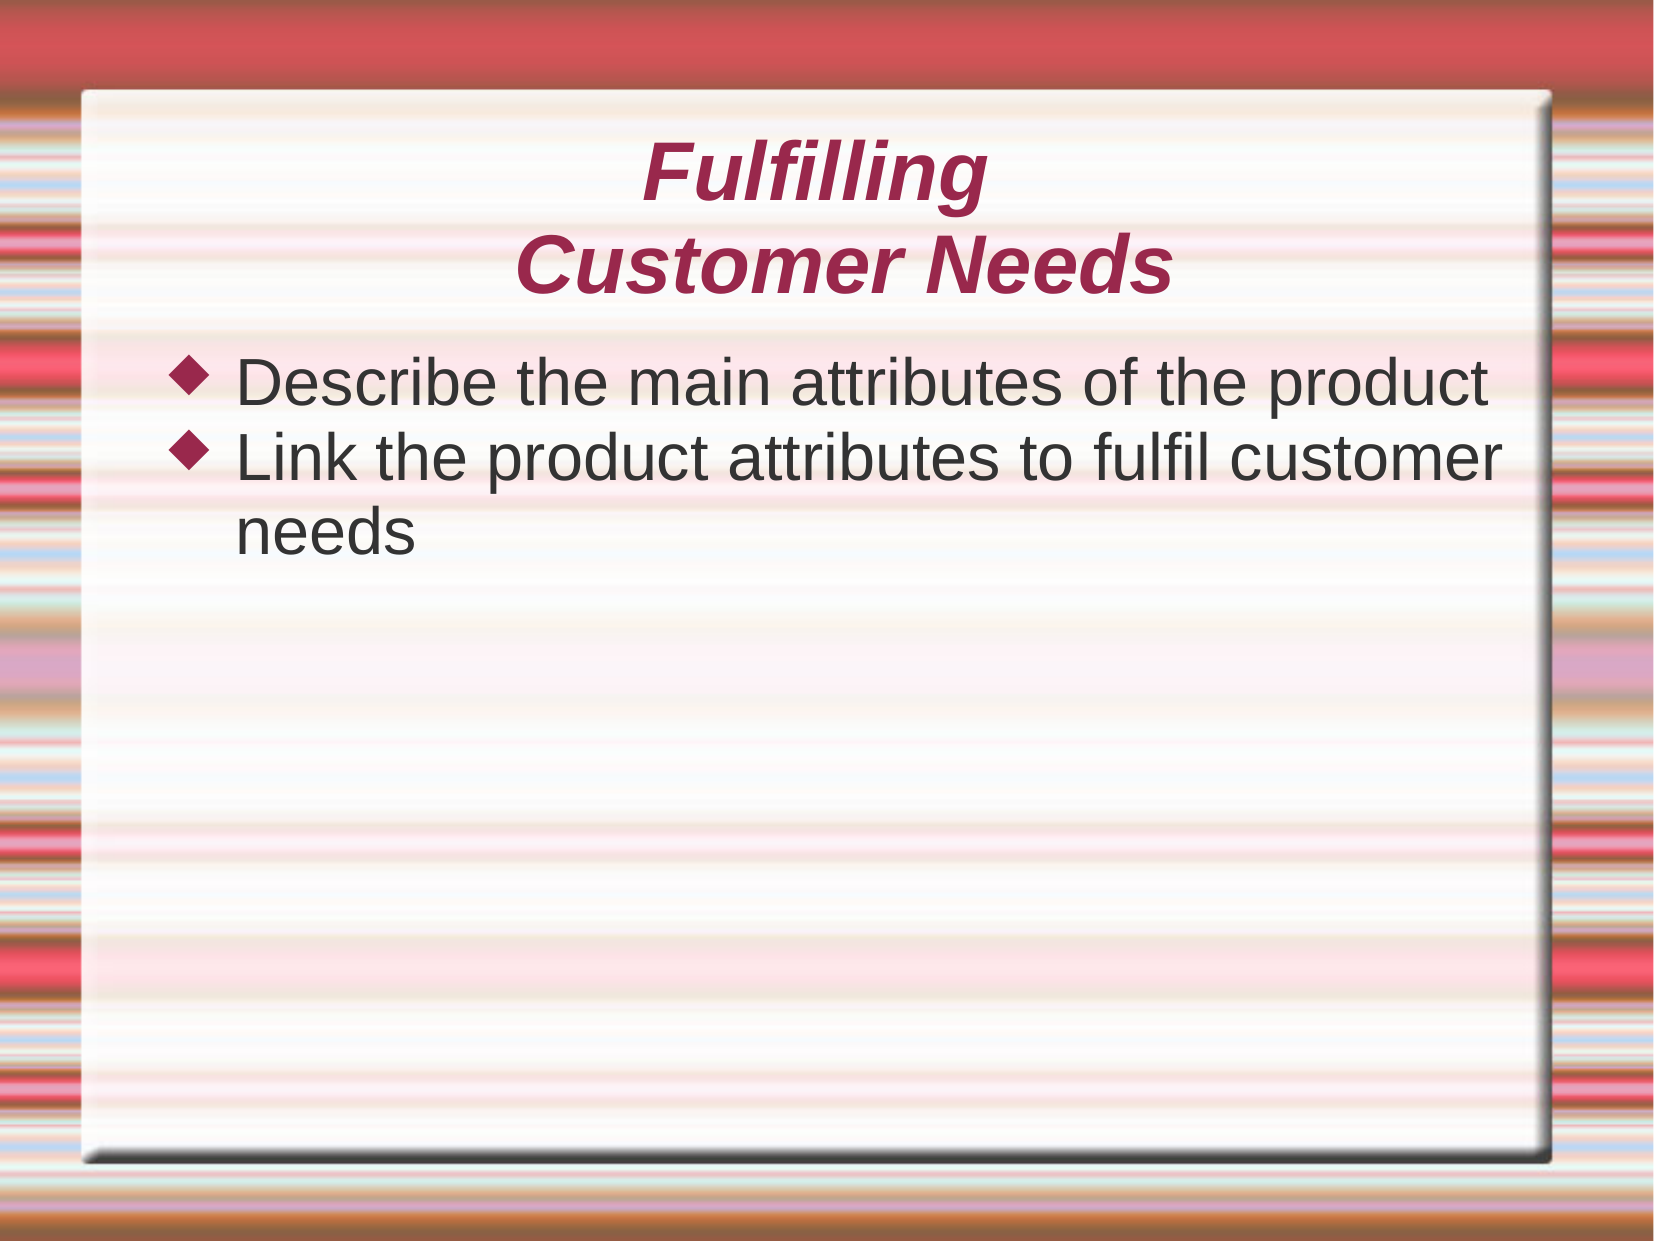

# Fulfilling Customer Needs
Describe the main attributes of the product
Link the product attributes to fulfil customer needs